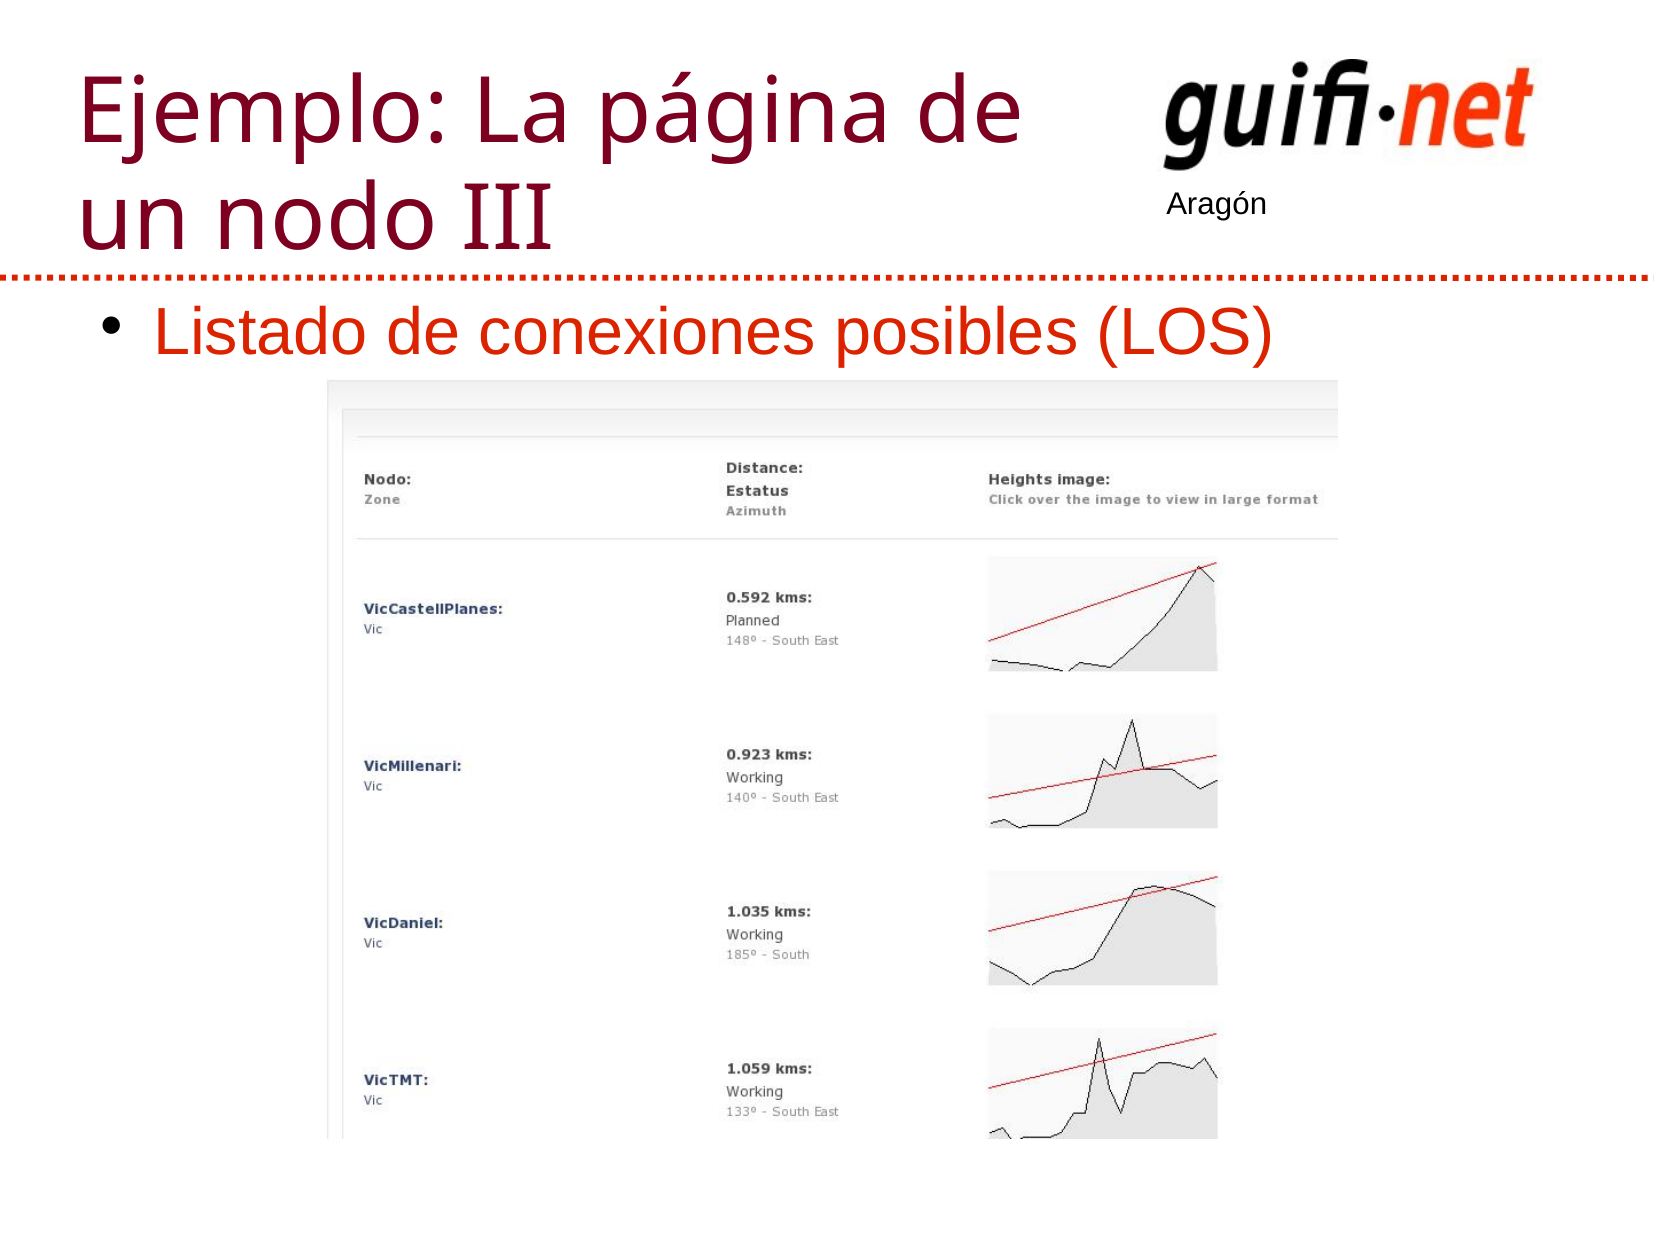

# Ejemplo: La página de un nodo III
Listado de conexiones posibles (LOS)